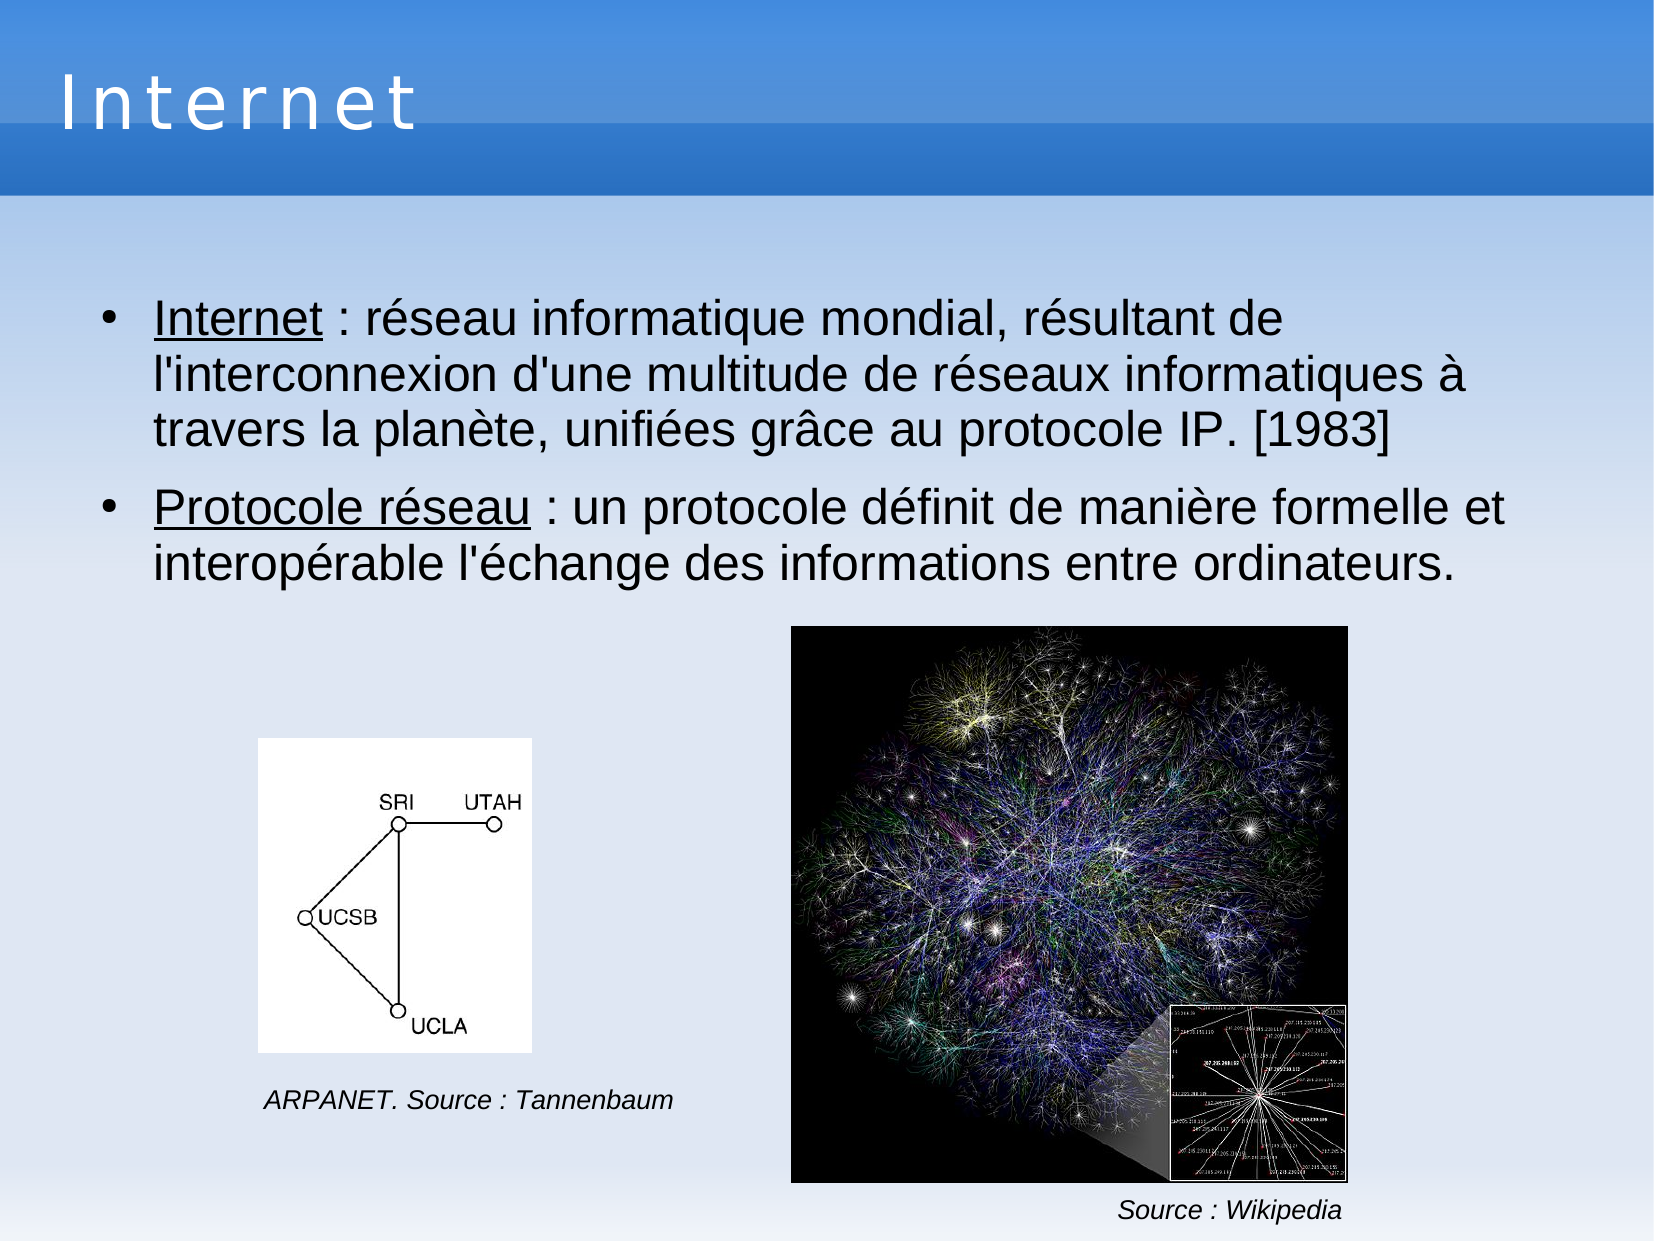

# Internet
Internet : réseau informatique mondial, résultant de l'interconnexion d'une multitude de réseaux informatiques à travers la planète, unifiées grâce au protocole IP. [1983]
Protocole réseau : un protocole définit de manière formelle et interopérable l'échange des informations entre ordinateurs.
Source : Wikipedia
ARPANET. Source : Tannenbaum